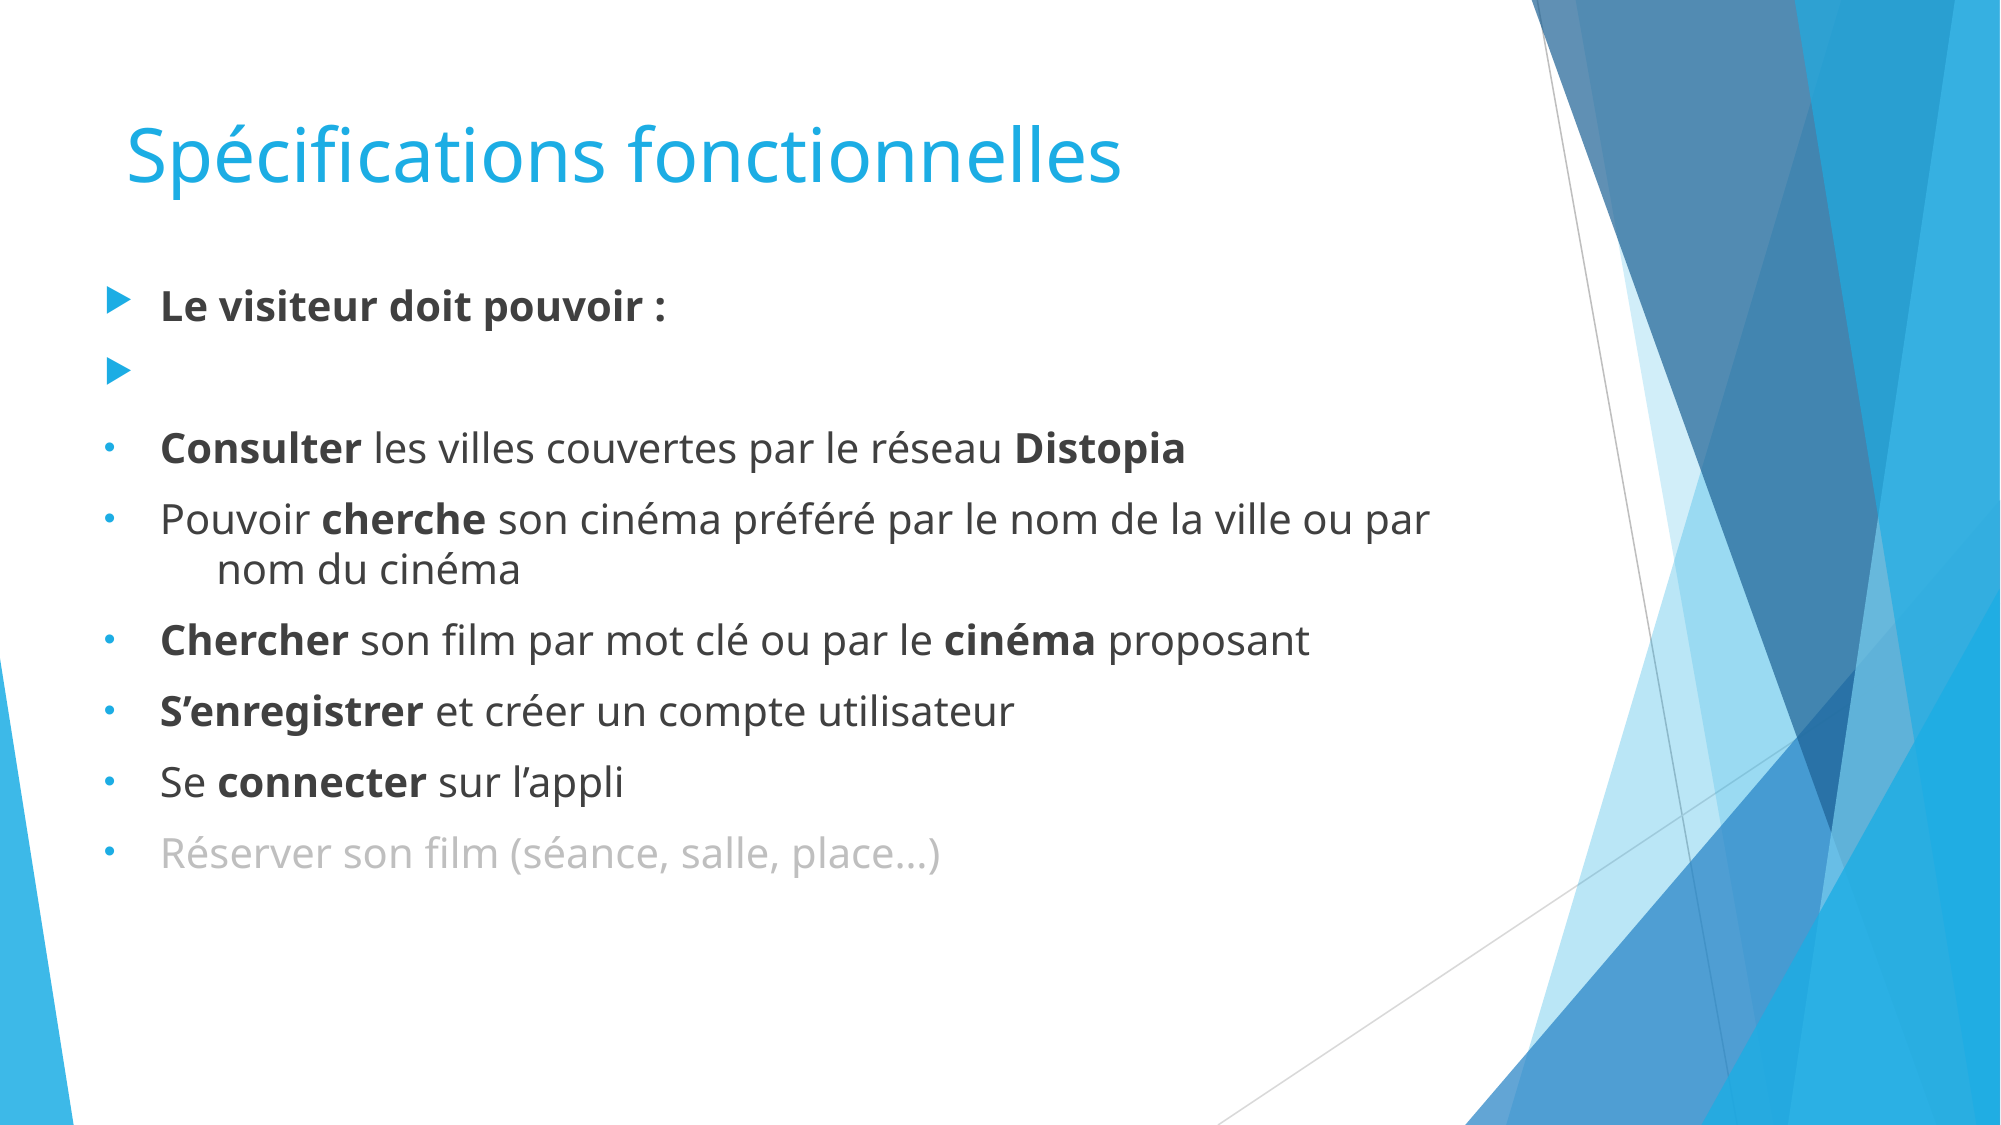

# Spécifications fonctionnelles
Le visiteur doit pouvoir :
Consulter les villes couvertes par le réseau Distopia
Pouvoir cherche son cinéma préféré par le nom de la ville ou par nom du cinéma
Chercher son film par mot clé ou par le cinéma proposant
S’enregistrer et créer un compte utilisateur
Se connecter sur l’appli
Réserver son film (séance, salle, place…)